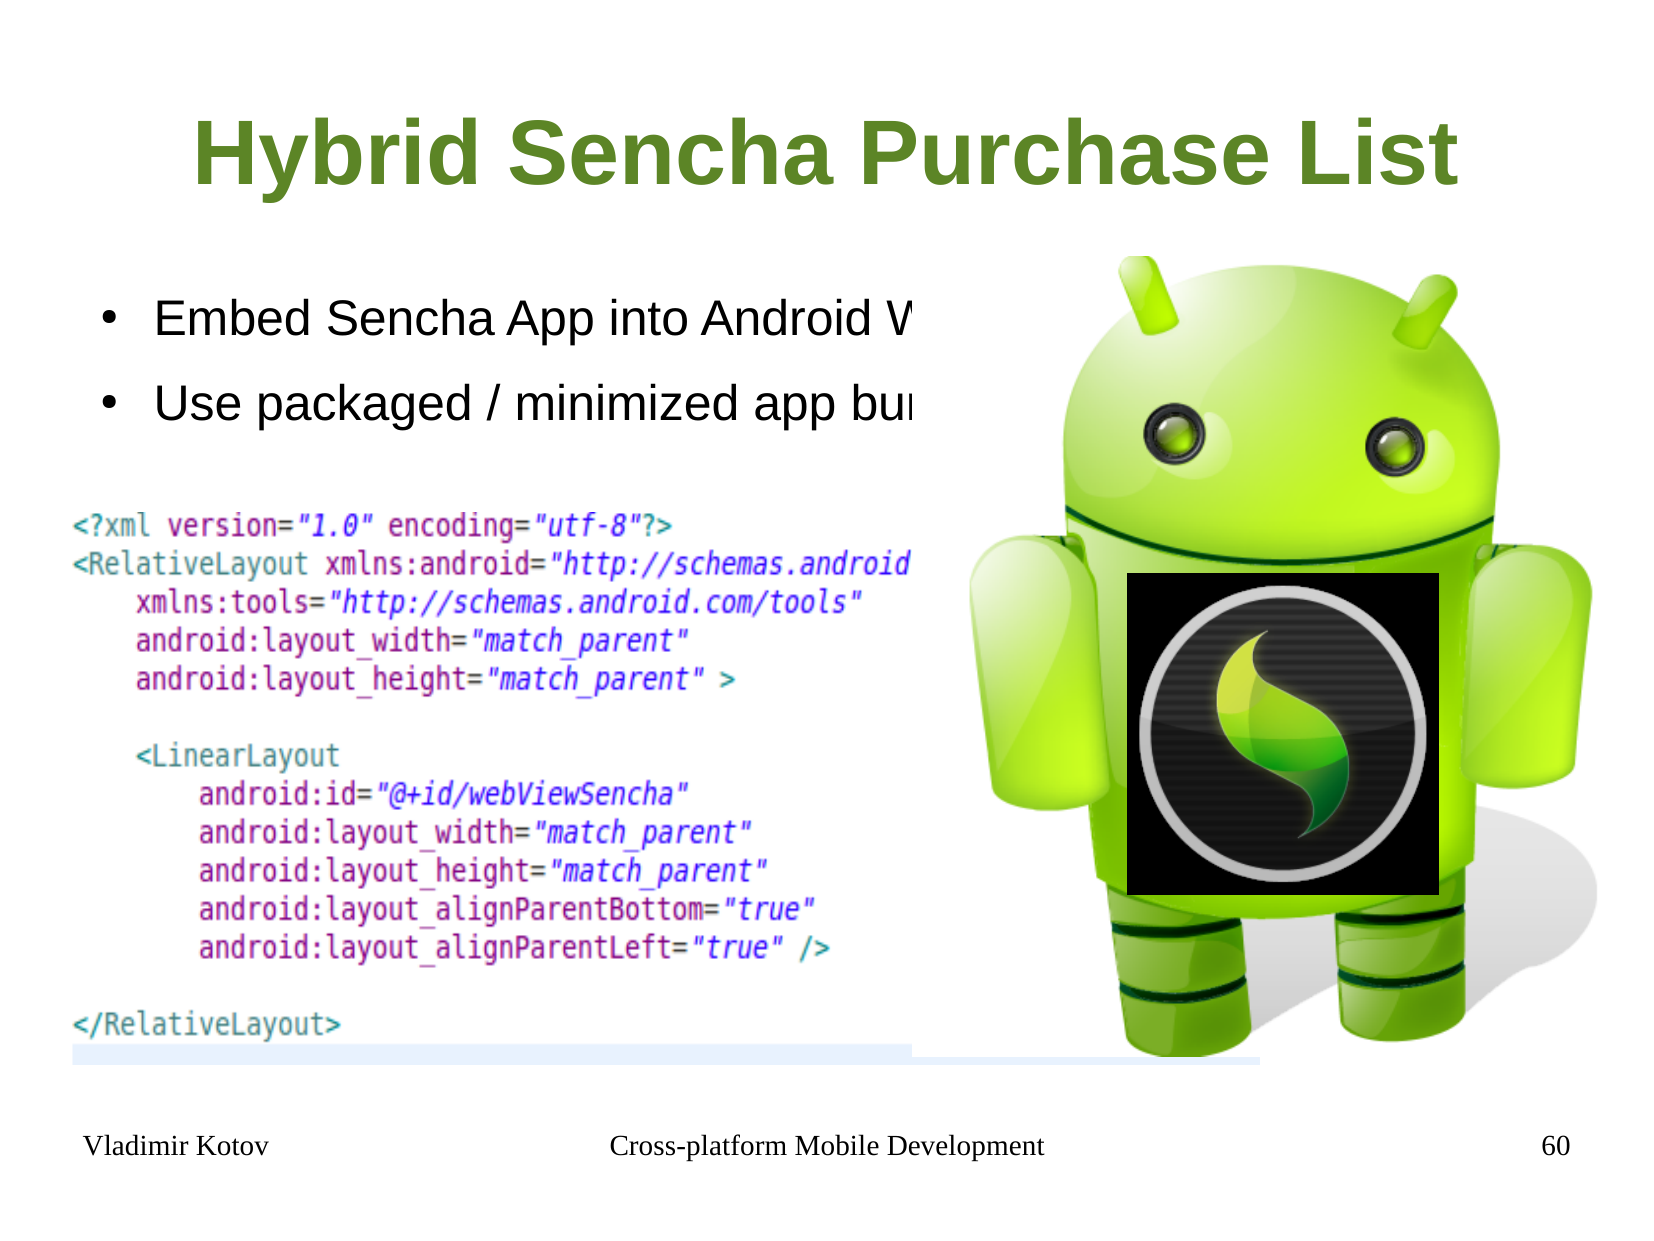

# Hybrid Sencha Purchase List
Embed Sencha App into Android WebView
Use packaged / minimized app bundle
Vladimir Kotov
Cross-platform Mobile Development
60